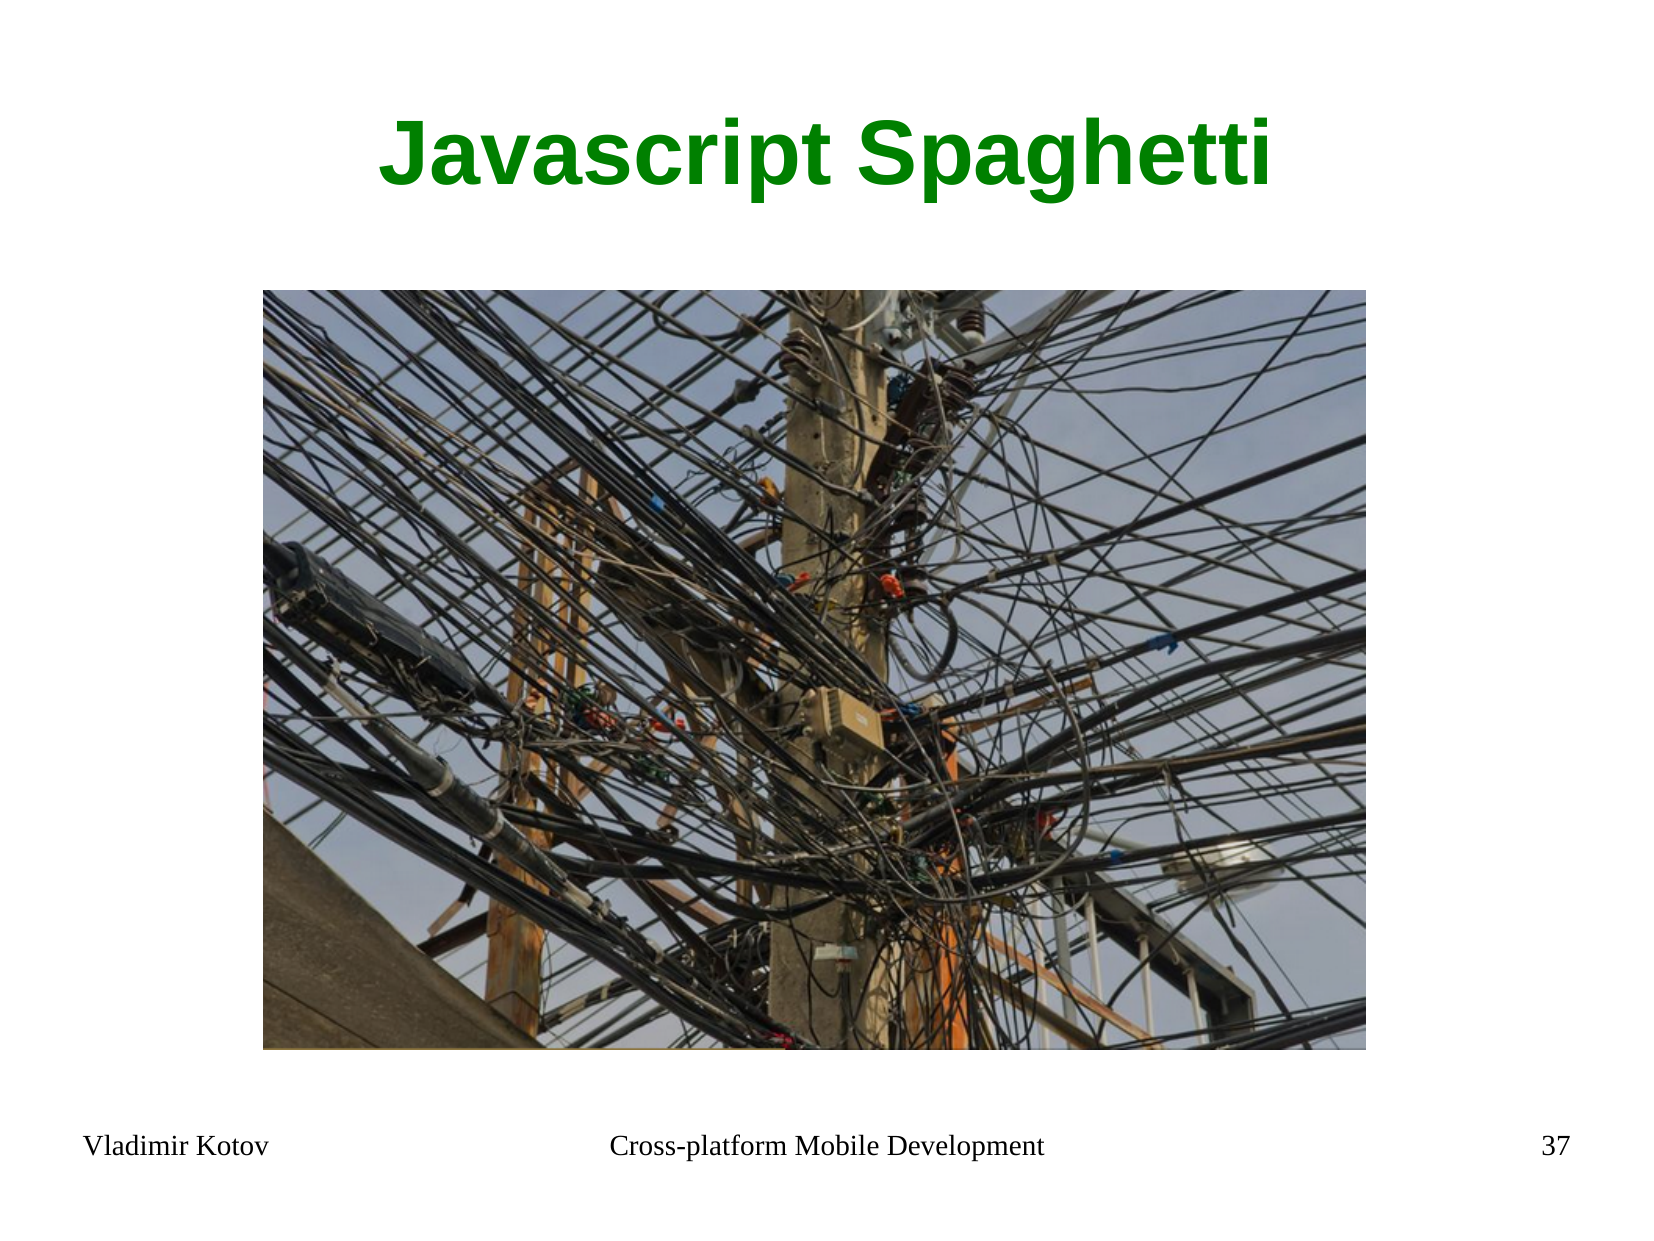

# Javascript Spaghetti
Vladimir Kotov
Cross-platform Mobile Development
37